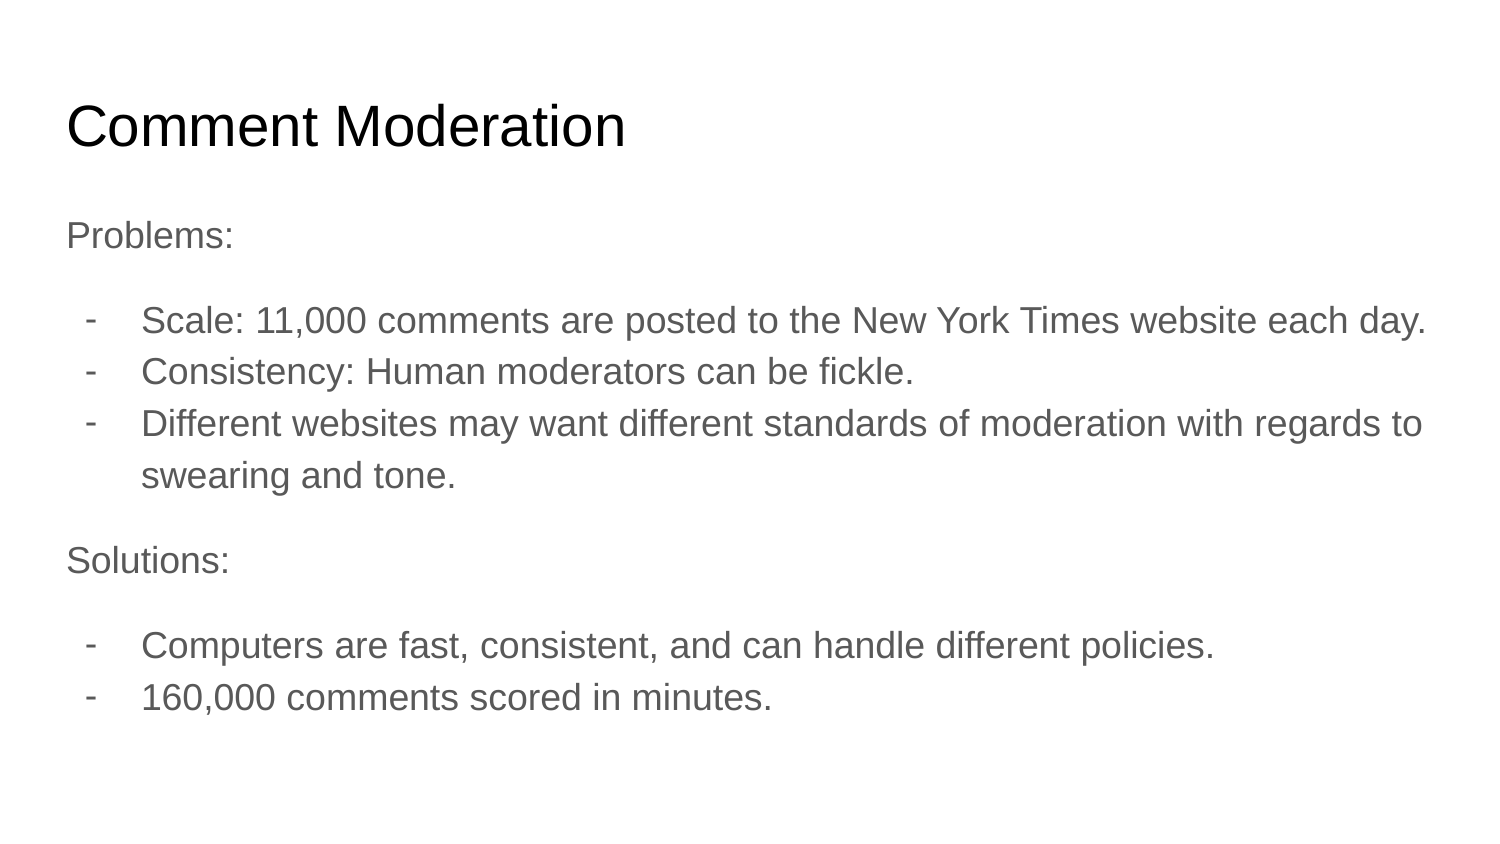

# Comment Moderation
Problems:
Scale: 11,000 comments are posted to the New York Times website each day.
Consistency: Human moderators can be fickle.
Different websites may want different standards of moderation with regards to swearing and tone.
Solutions:
Computers are fast, consistent, and can handle different policies.
160,000 comments scored in minutes.